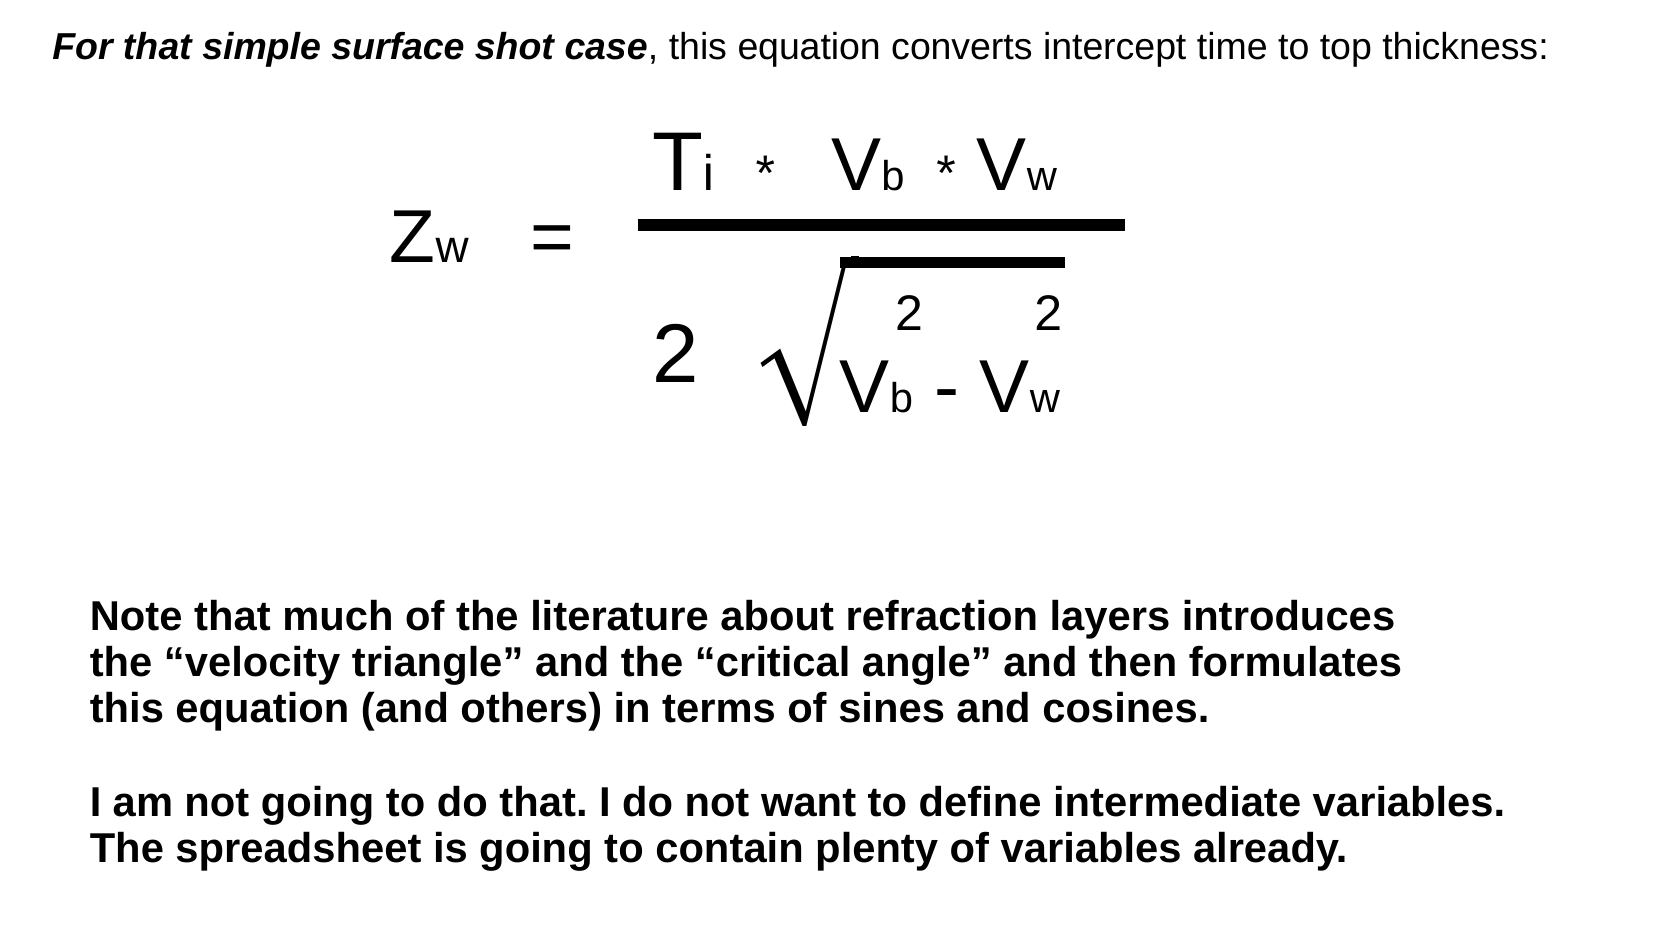

For that simple surface shot case, this equation converts intercept time to top thickness:
Ti * Vb * Vw
Zw =
 2 2
Vb - Vw
2
Note that much of the literature about refraction layers introduces the “velocity triangle” and the “critical angle” and then formulates this equation (and others) in terms of sines and cosines.
I am not going to do that. I do not want to define intermediate variables. The spreadsheet is going to contain plenty of variables already.